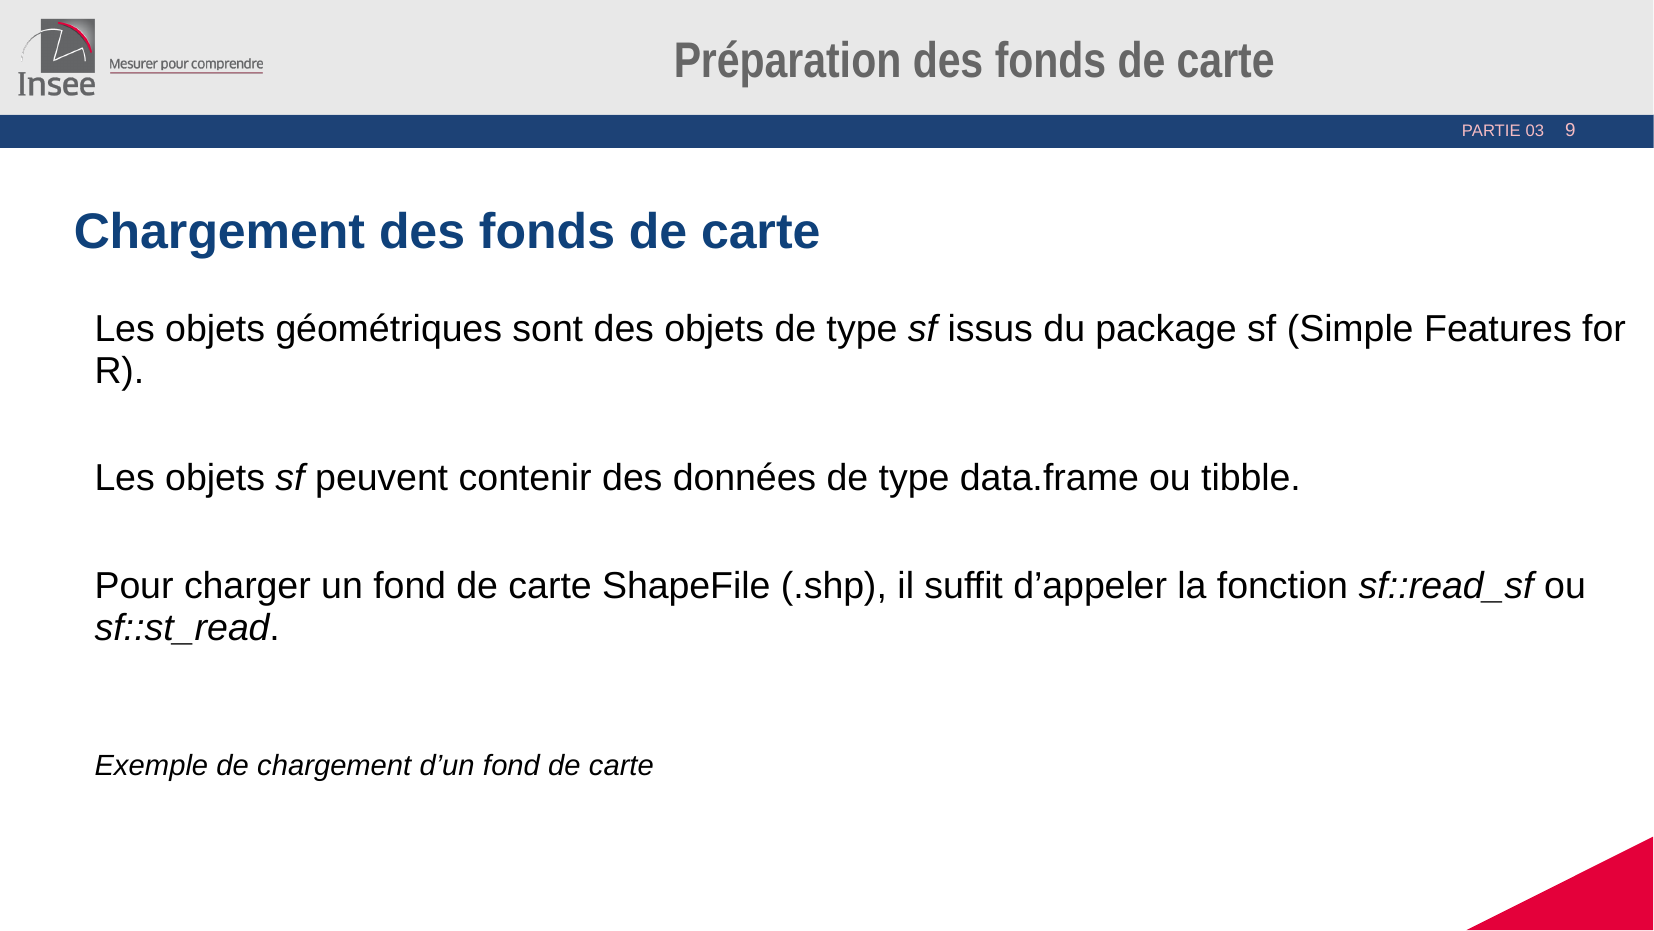

# Préparation des fonds de carte
PARTIE 03
9
Chargement des fonds de carte
Les objets géométriques sont des objets de type sf issus du package sf (Simple Features for R).
Les objets sf peuvent contenir des données de type data.frame ou tibble.
Pour charger un fond de carte ShapeFile (.shp), il suffit d’appeler la fonction sf::read_sf ou sf::st_read.
Exemple de chargement d’un fond de carte